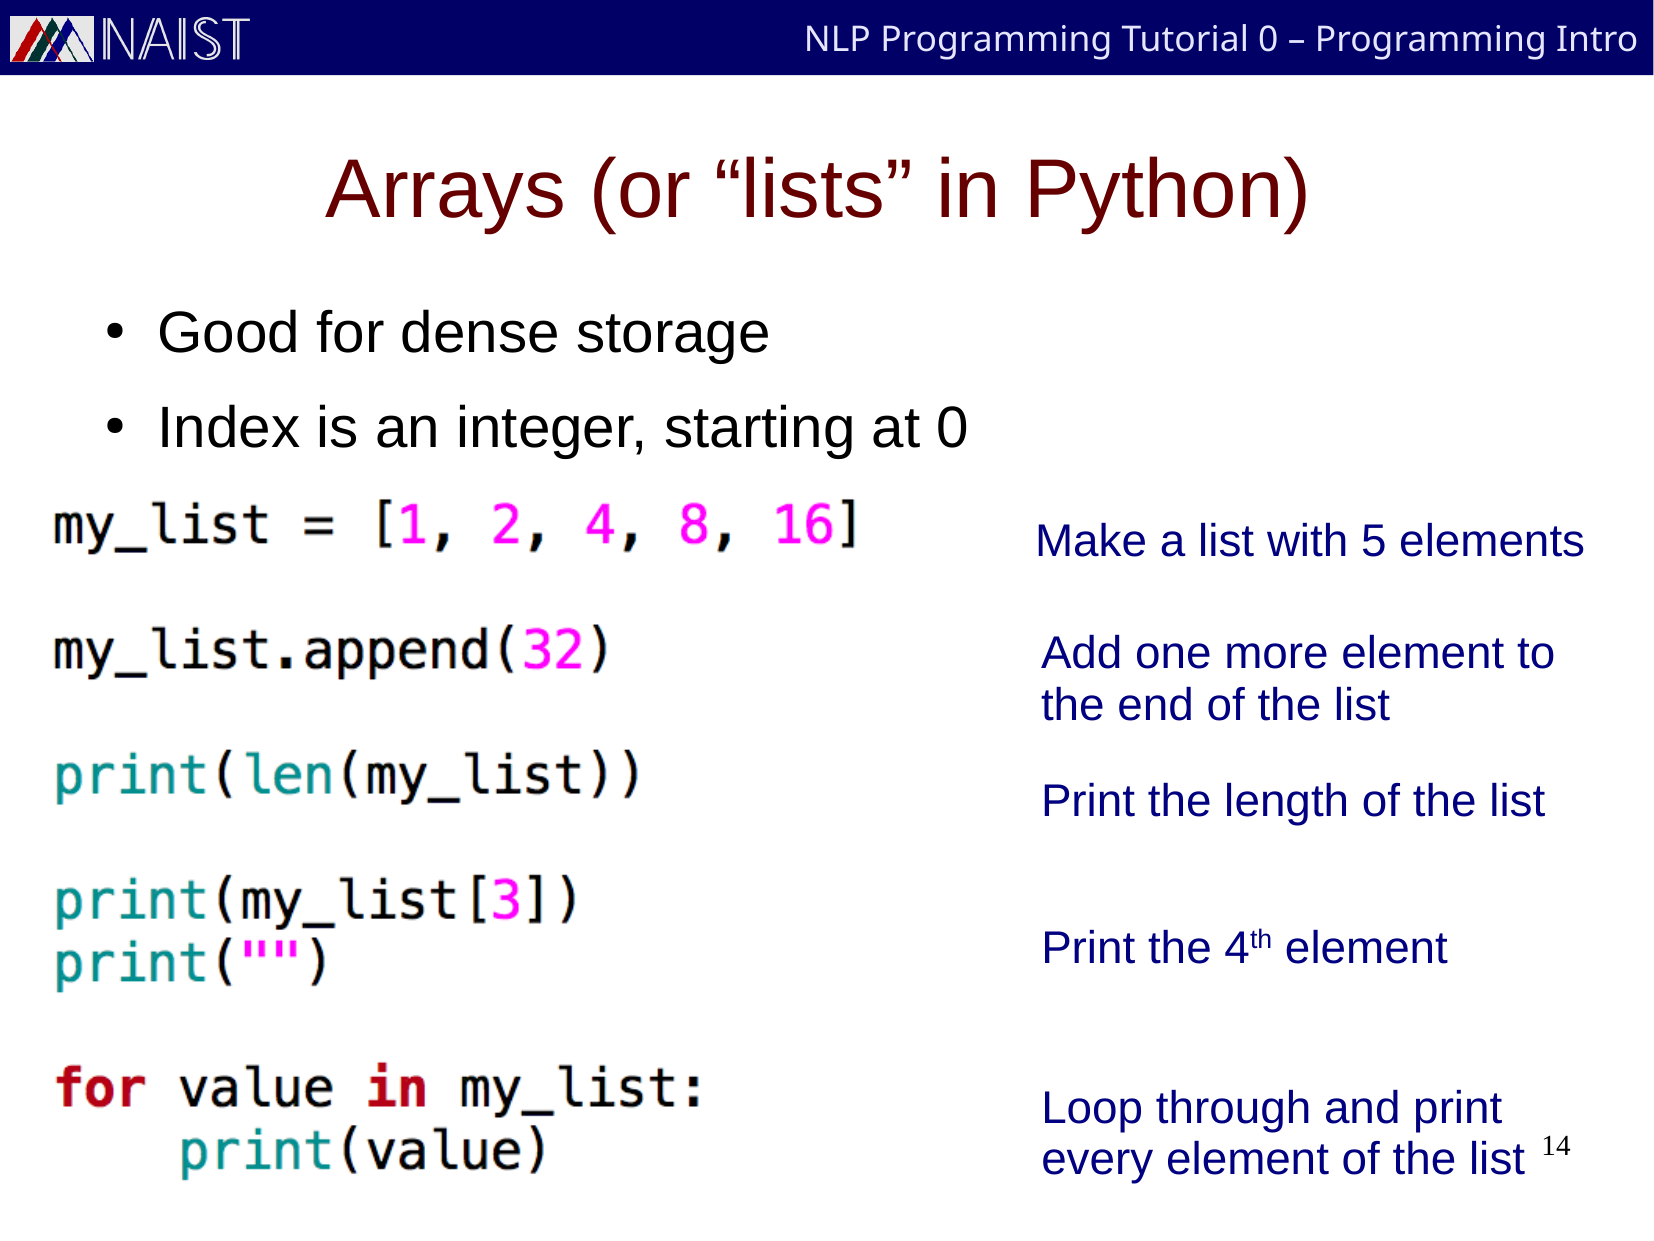

# Arrays (or “lists” in Python)
Good for dense storage
Index is an integer, starting at 0
Make a list with 5 elements
Add one more element to
the end of the list
Print the length of the list
Print the 4th element
Loop through and print
every element of the list
14